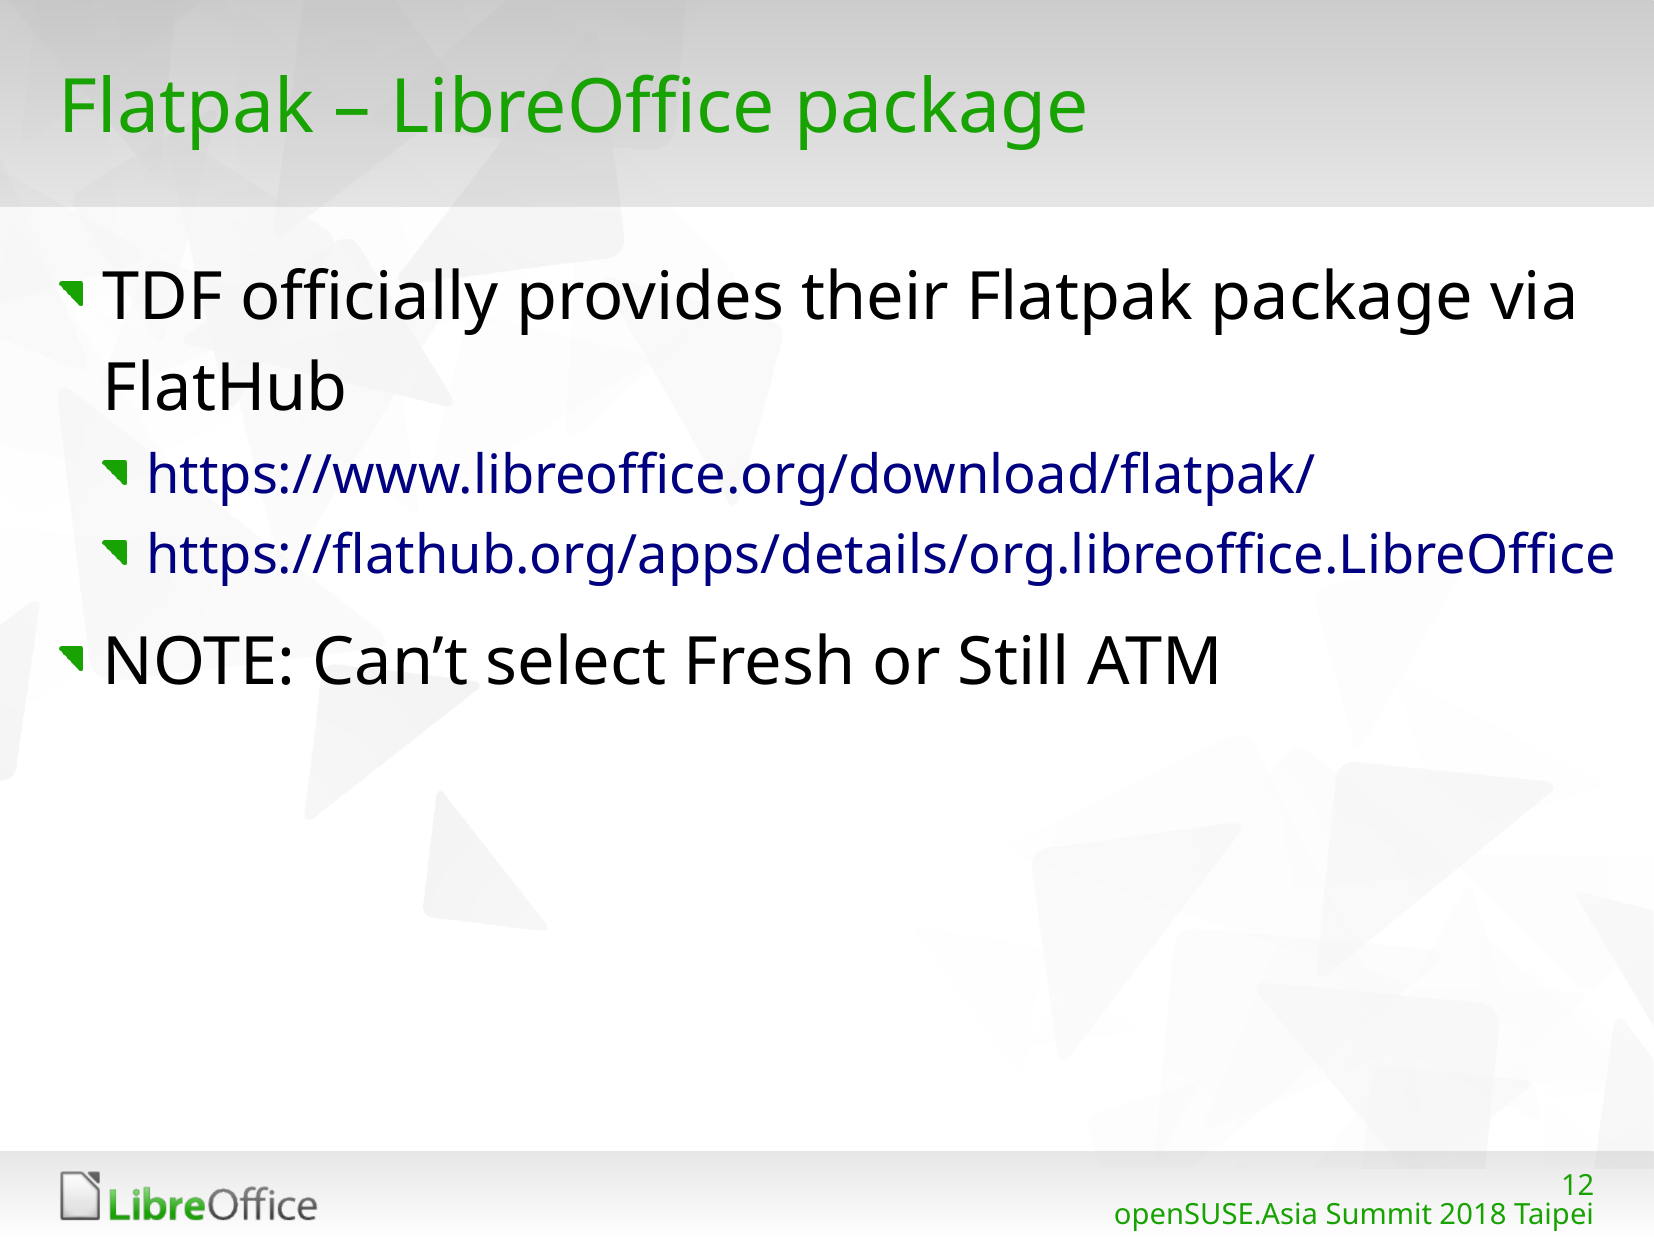

# Flatpak – LibreOffice package
TDF officially provides their Flatpak package via FlatHub
https://www.libreoffice.org/download/flatpak/
https://flathub.org/apps/details/org.libreoffice.LibreOffice
NOTE: Can’t select Fresh or Still ATM
12
openSUSE.Asia Summit 2018 Taipei